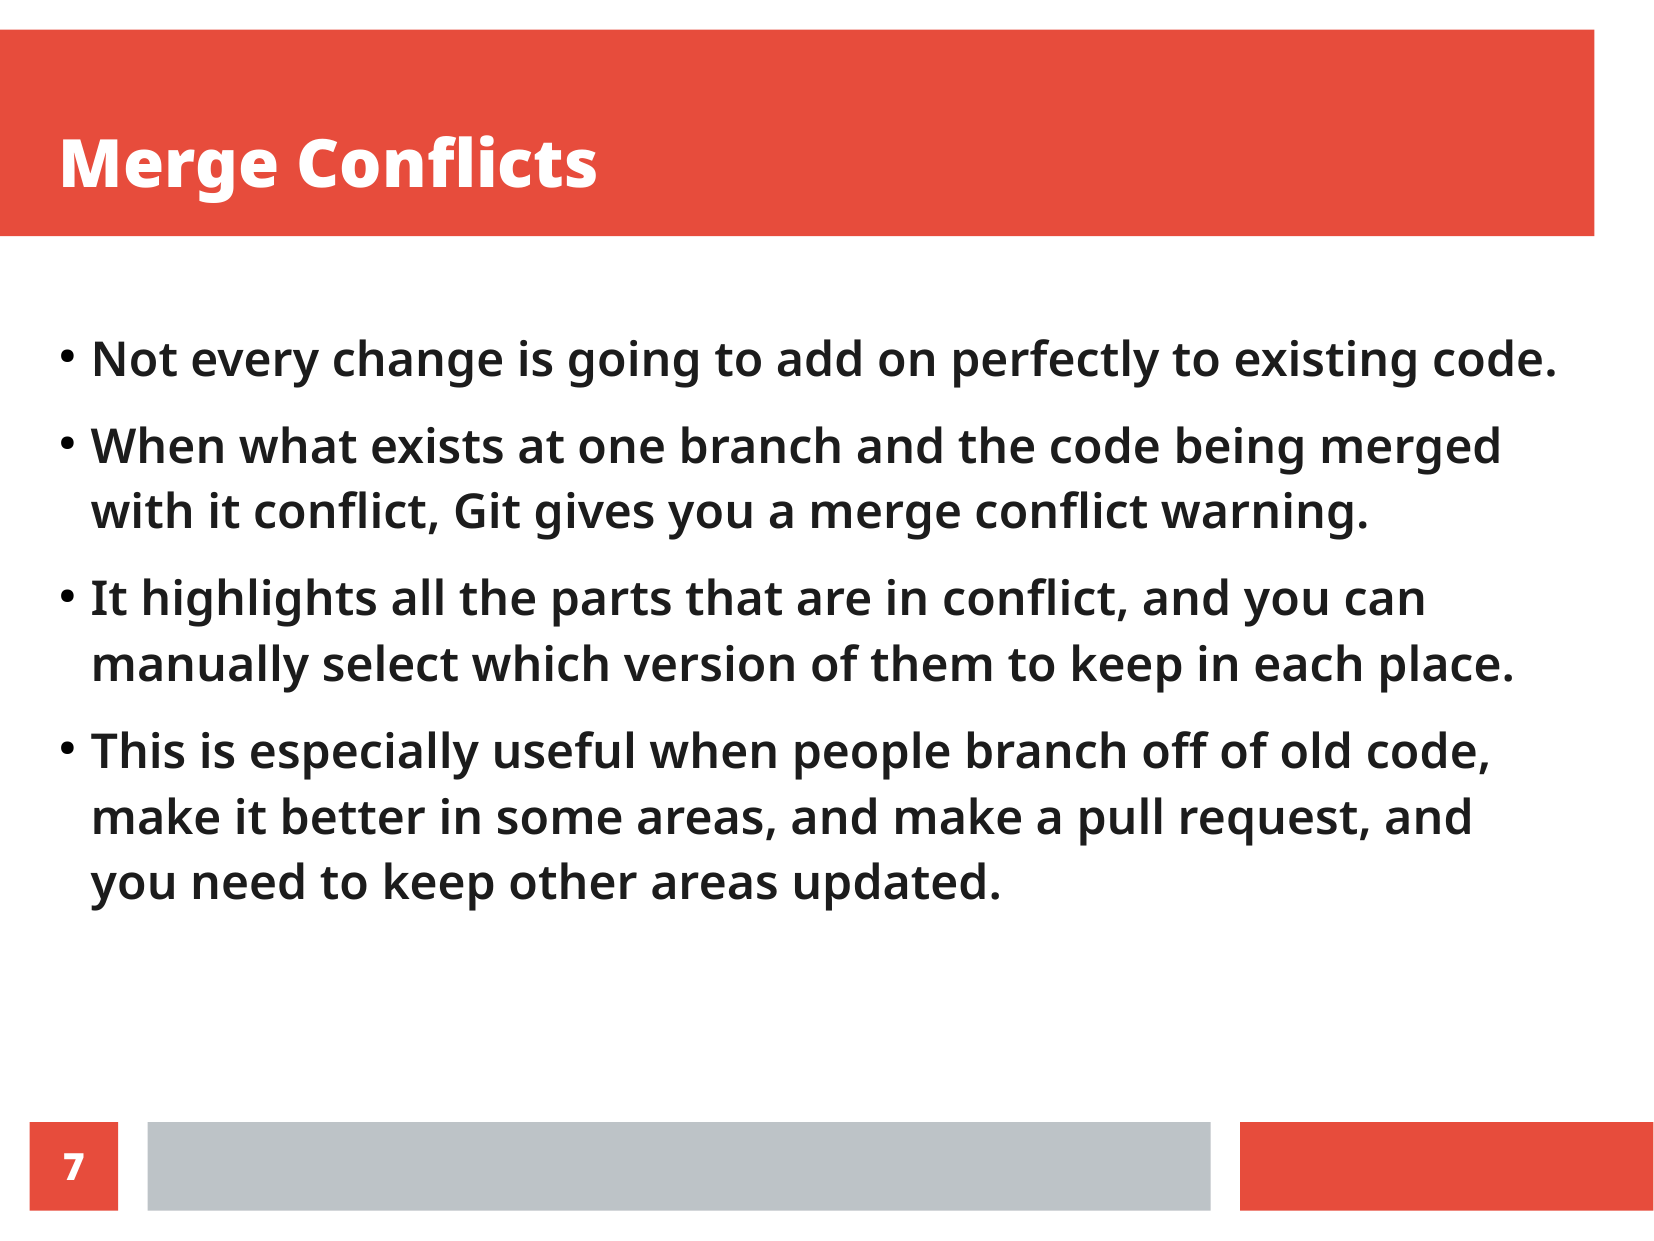

# Merge Conflicts
Not every change is going to add on perfectly to existing code.
When what exists at one branch and the code being merged with it conflict, Git gives you a merge conflict warning.
It highlights all the parts that are in conflict, and you can manually select which version of them to keep in each place.
This is especially useful when people branch off of old code, make it better in some areas, and make a pull request, and you need to keep other areas updated.
7